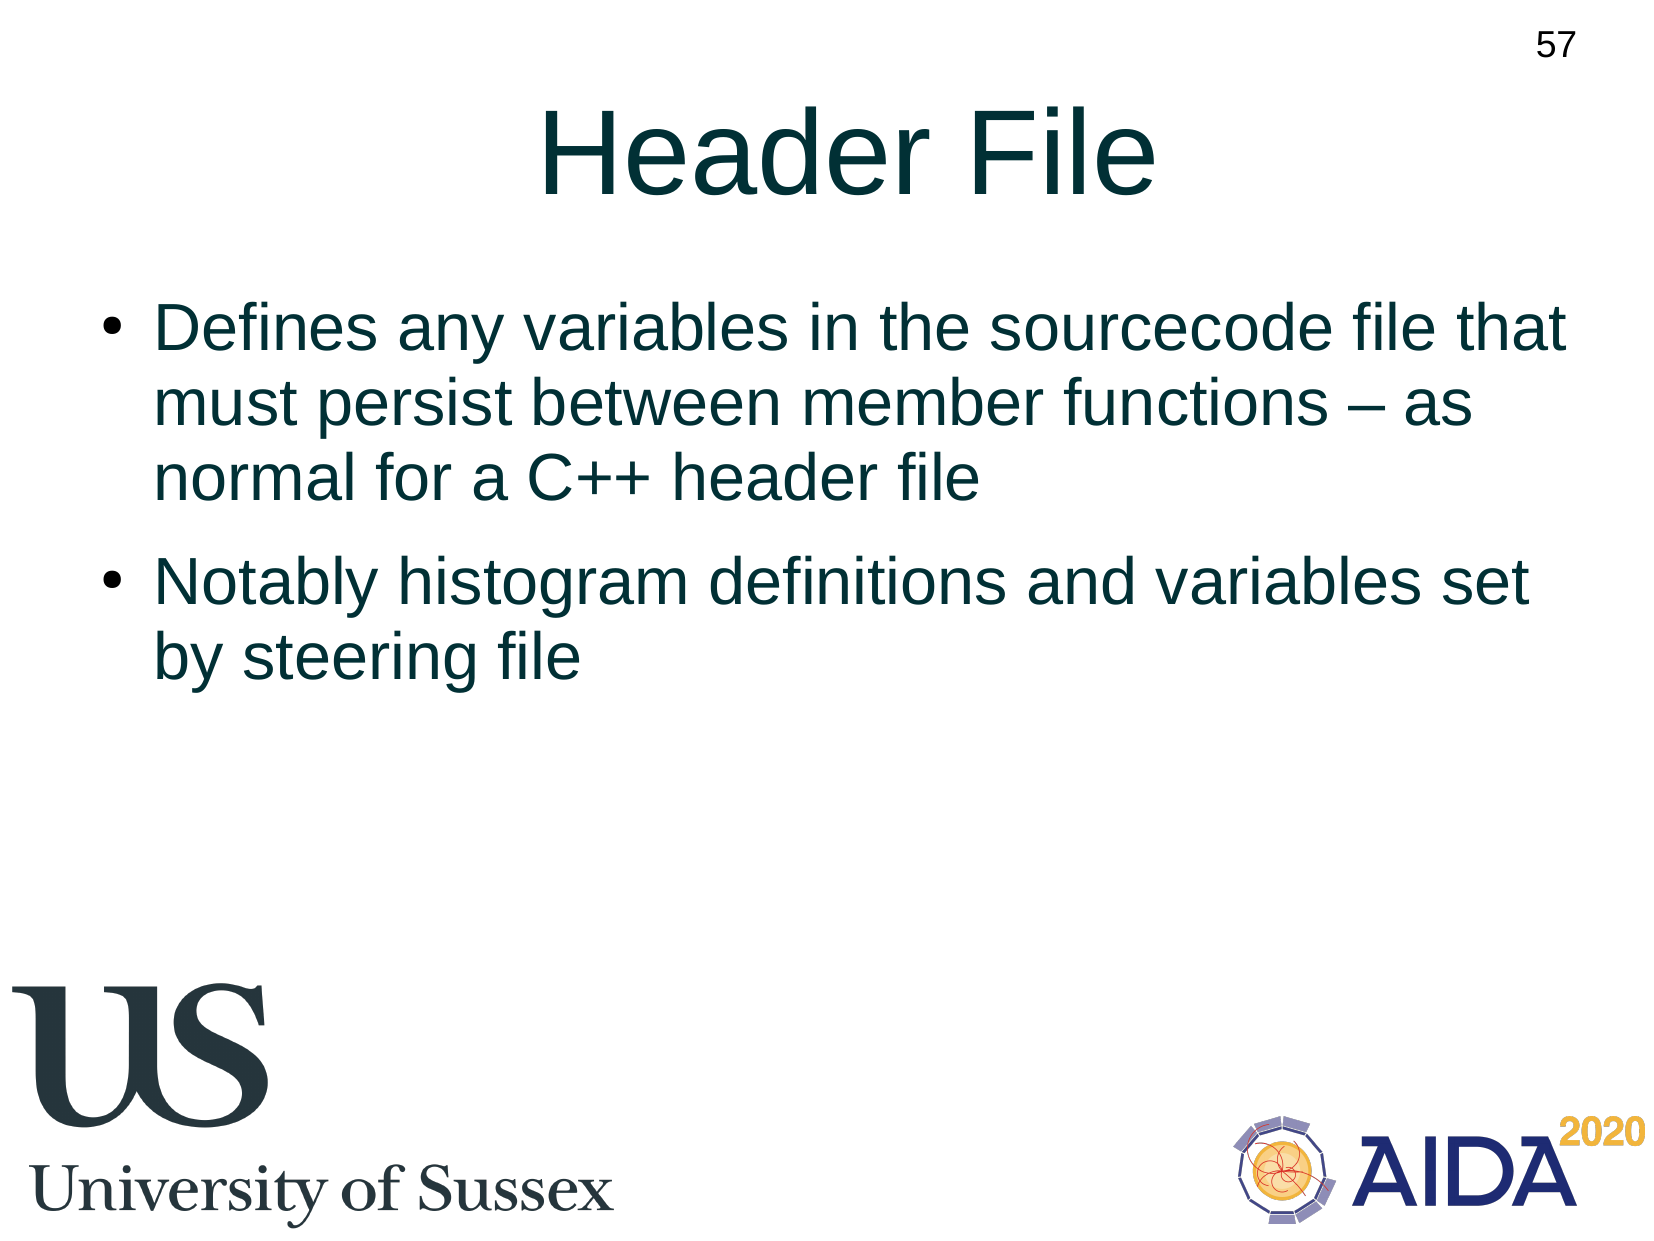

# Header File
Defines any variables in the sourcecode file that must persist between member functions – as normal for a C++ header file
Notably histogram definitions and variables set by steering file